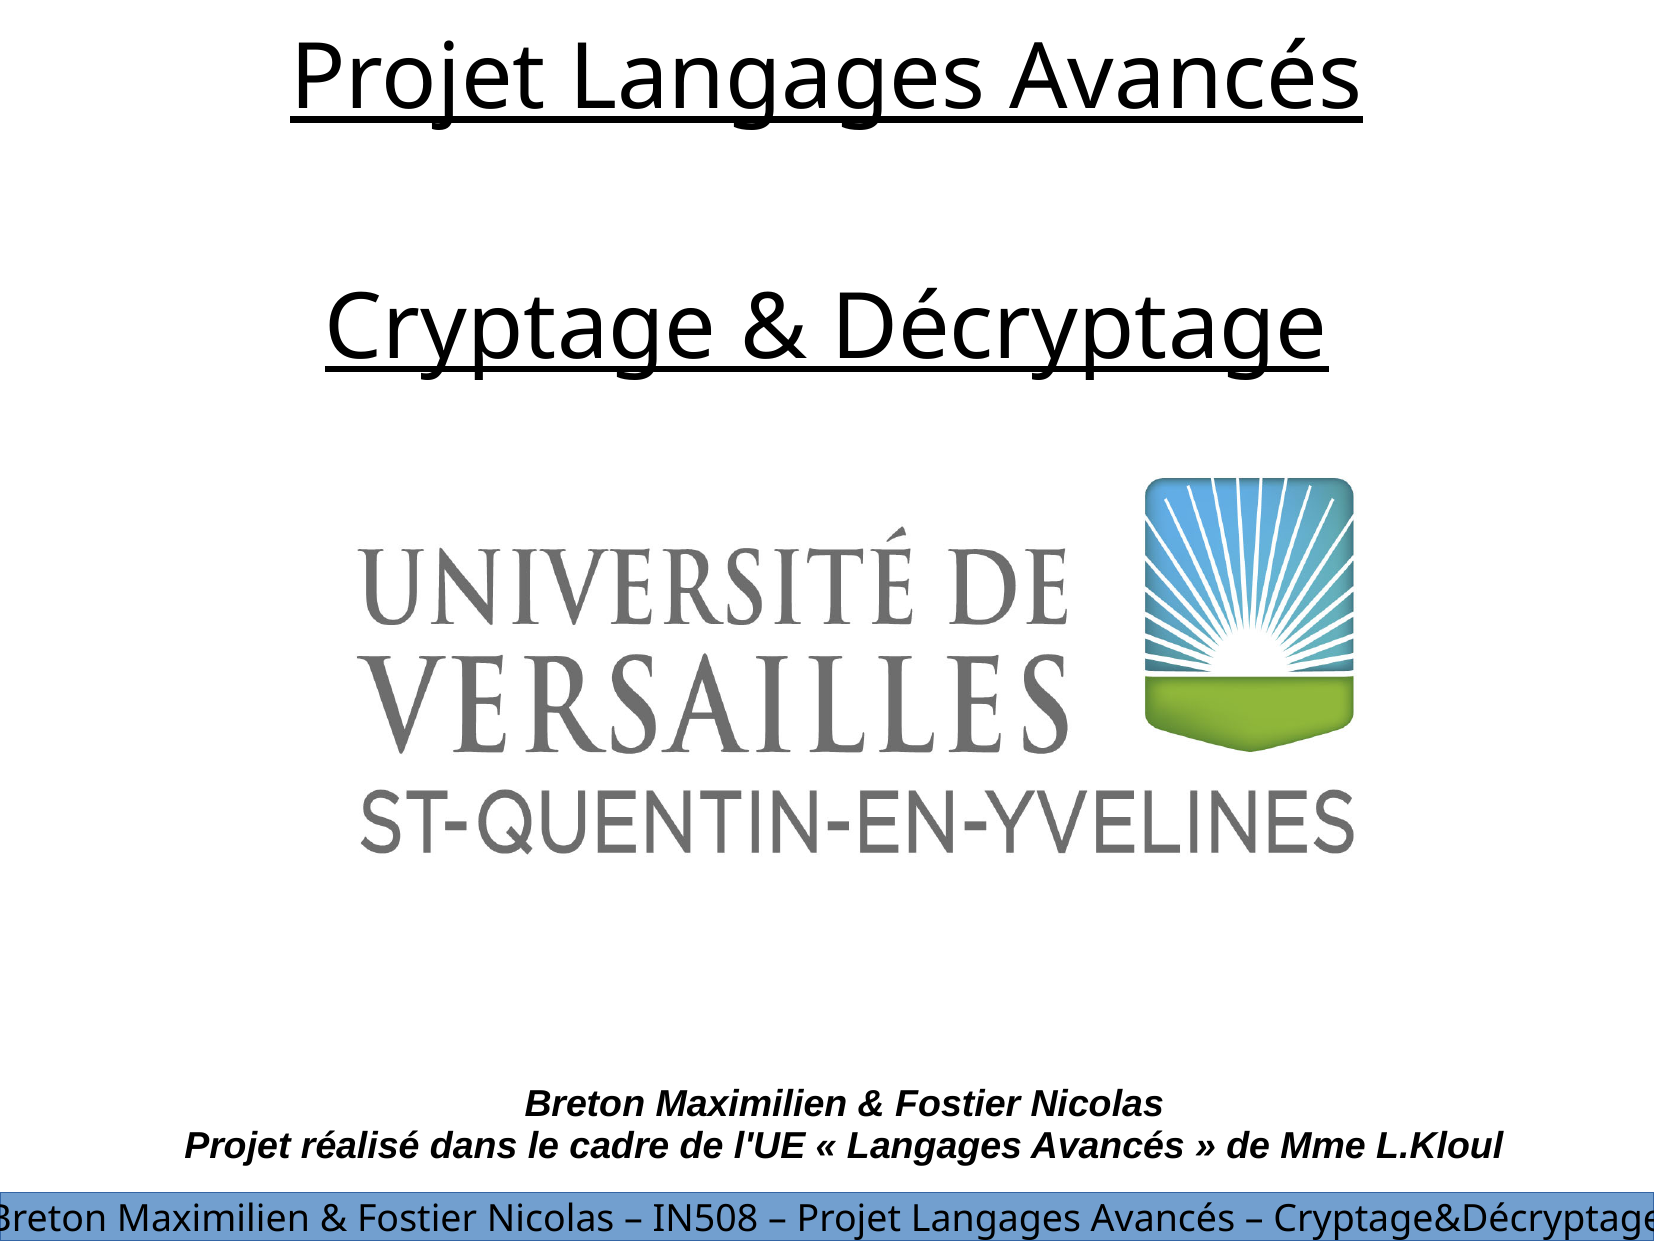

# Projet Langages Avancés Cryptage & Décryptage
Breton Maximilien & Fostier Nicolas
Projet réalisé dans le cadre de l'UE « Langages Avancés » de Mme L.Kloul
Breton Maximilien & Fostier Nicolas – IN508 – Projet Langages Avancés – Cryptage&Décryptage